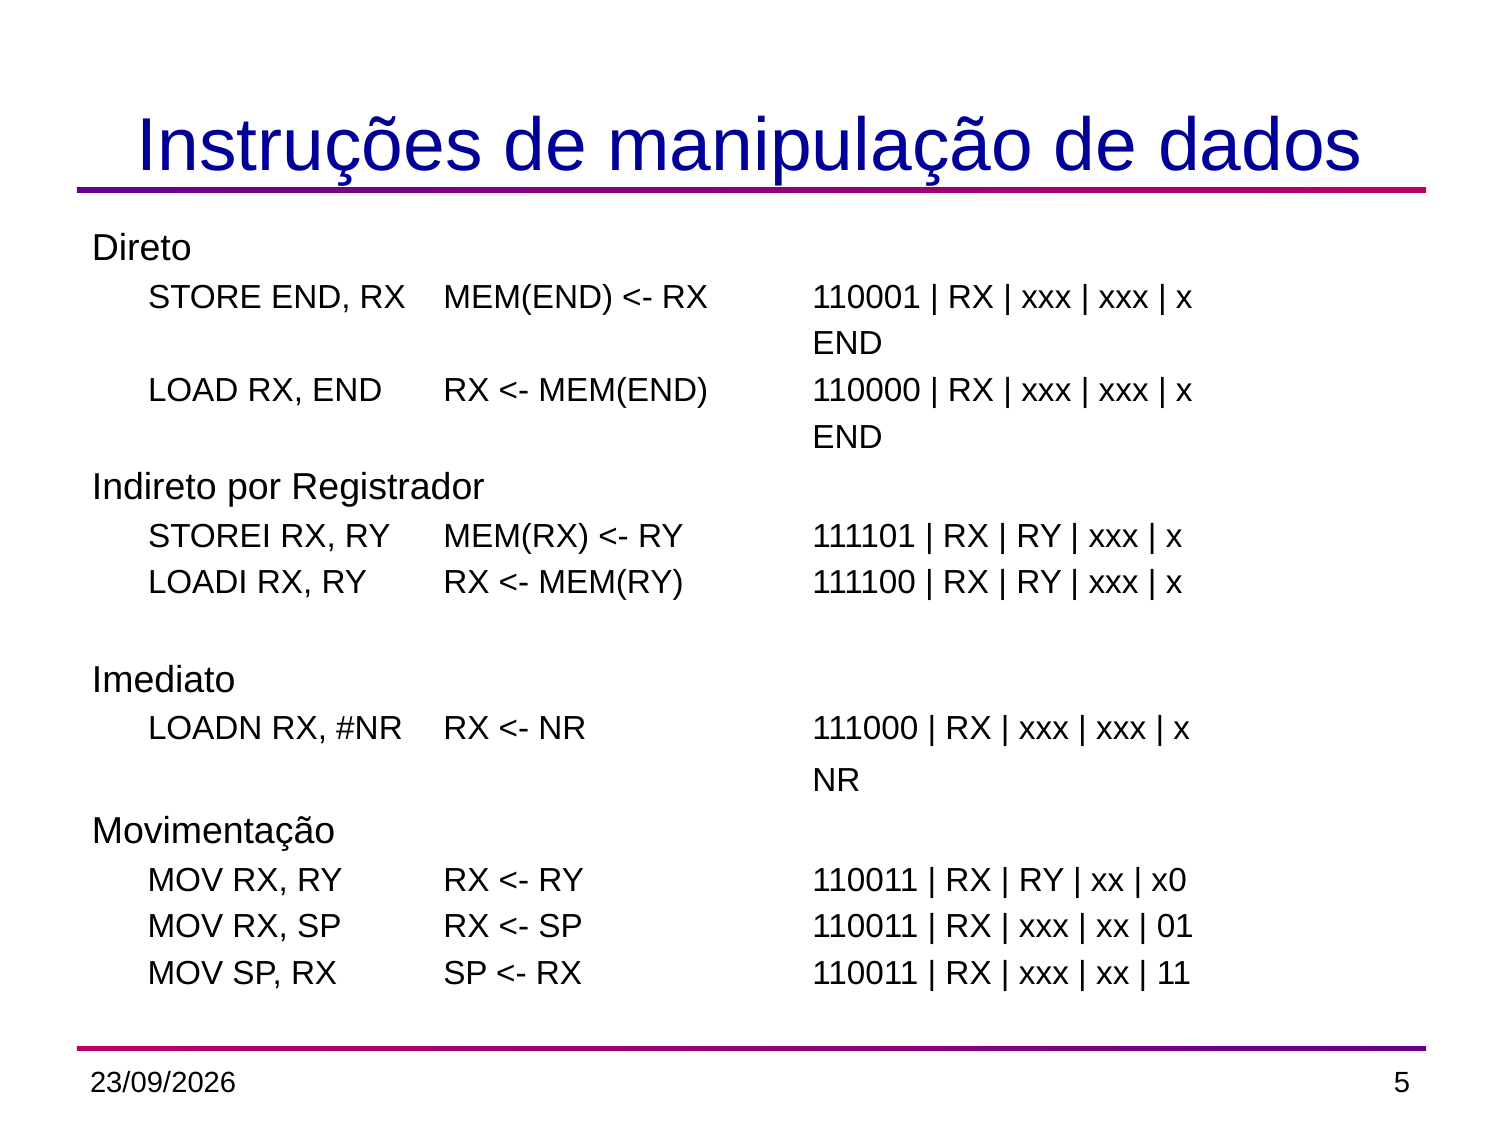

# Instruções de manipulação de dados
Direto
	STORE END, RX 	MEM(END) <- RX	 	110001 | RX | xxx | xxx | x
										END
	LOAD RX, END	RX <- MEM(END)		110000 | RX | xxx | xxx | x
										END
Indireto por Registrador
	STOREI RX, RY 	MEM(RX) <- RY	 	111101 | RX | RY | xxx | x
	LOADI RX, RY		RX <- MEM(RY)		111100 | RX | RY | xxx | x
Imediato
	LOADN RX, #NR	RX <- NR				111000 | RX | xxx | xxx | x
										NR
Movimentação
 MOV RX, RY		RX <- RY				110011 | RX | RY | xx | x0
 MOV RX, SP		RX <- SP				110011 | RX | xxx | xx | 01
 MOV SP, RX		SP <- RX				110011 | RX | xxx | xx | 11